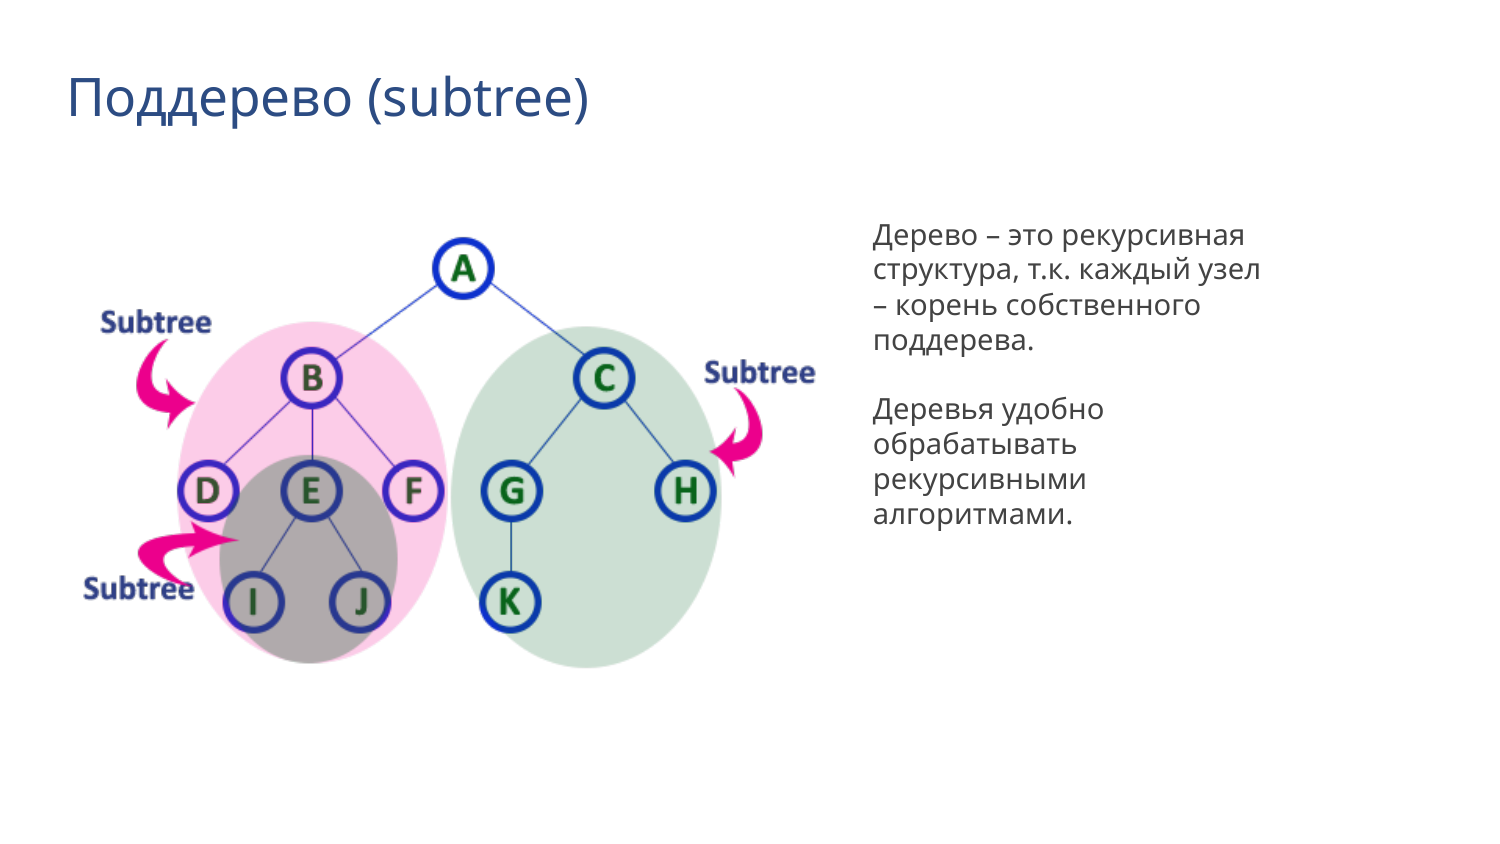

# Поддерево (subtree)
Дерево – это рекурсивная структура, т.к. каждый узел – корень собственного поддерева.
Деревья удобно обрабатывать рекурсивными алгоритмами.